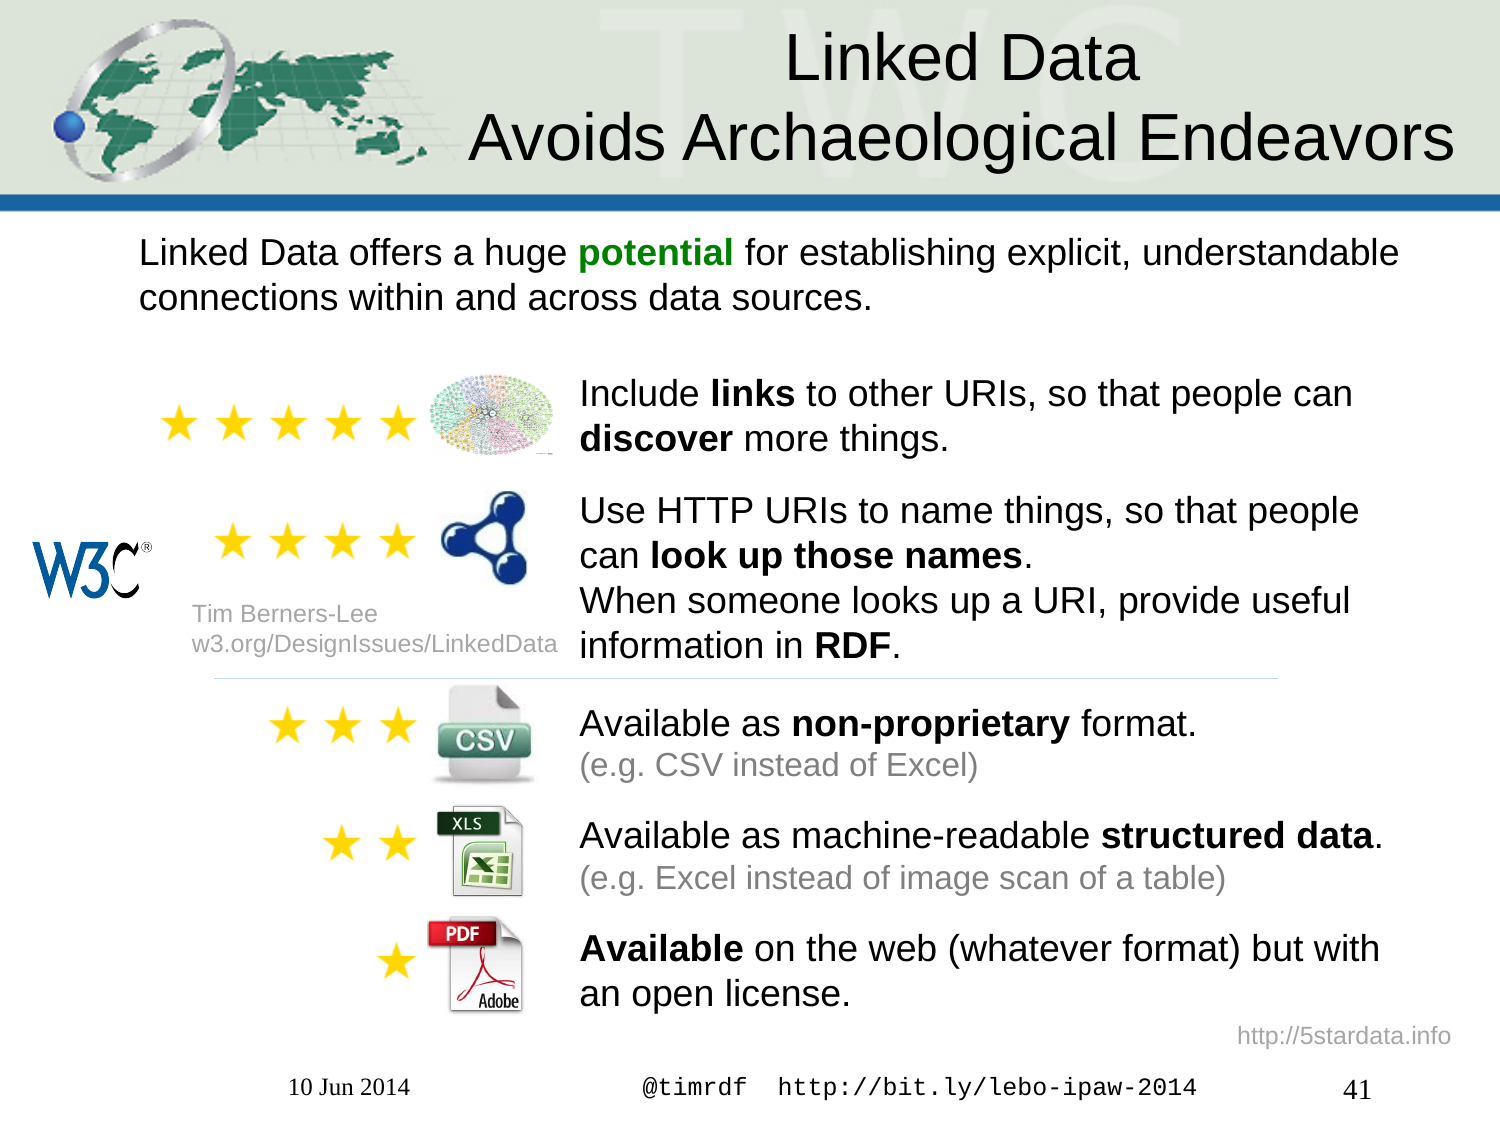

# Linked Data Avoids Archaeological Endeavors
Linked Data offers a huge potential for establishing explicit, understandable connections within and across data sources.
Include links to other URIs, so that people can discover more things.
Use HTTP URIs to name things, so that people can look up those names.
When someone looks up a URI, provide useful information in RDF.
Tim Berners-Lee
w3.org/DesignIssues/LinkedData
Available as non-proprietary format.
(e.g. CSV instead of Excel)
Available as machine-readable structured data. (e.g. Excel instead of image scan of a table)
Available on the web (whatever format) but with an open license.
http://5stardata.info
10 Jun 2014
@timrdf http://bit.ly/lebo-ipaw-2014
41